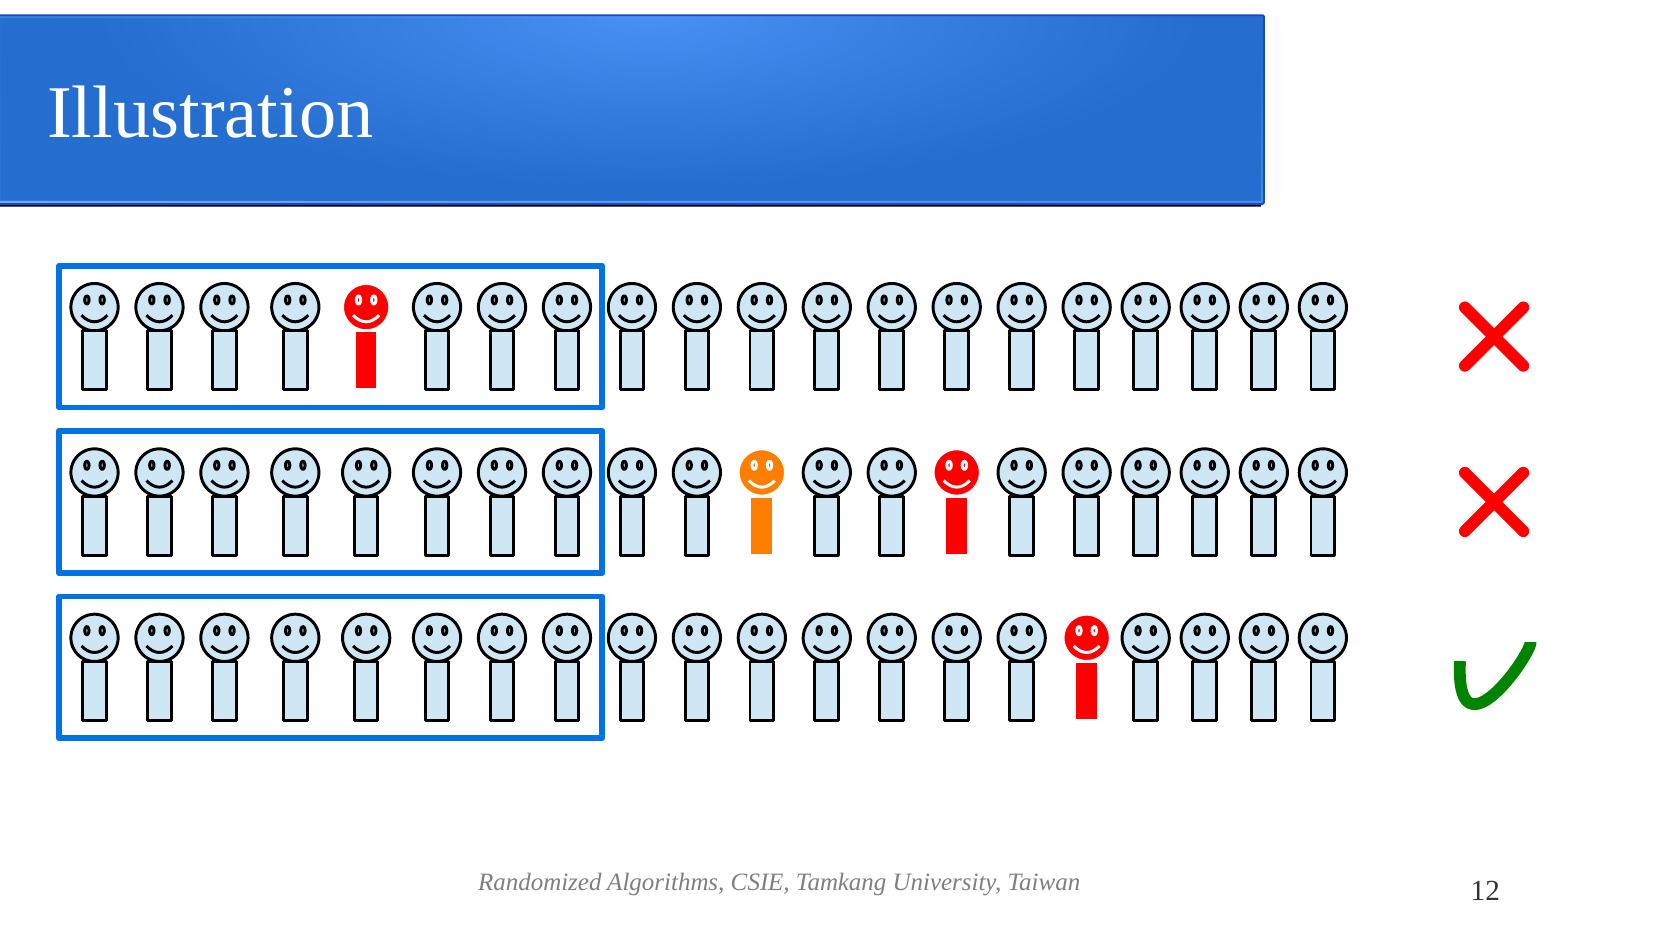

# Illustration
Randomized Algorithms, CSIE, Tamkang University, Taiwan
12